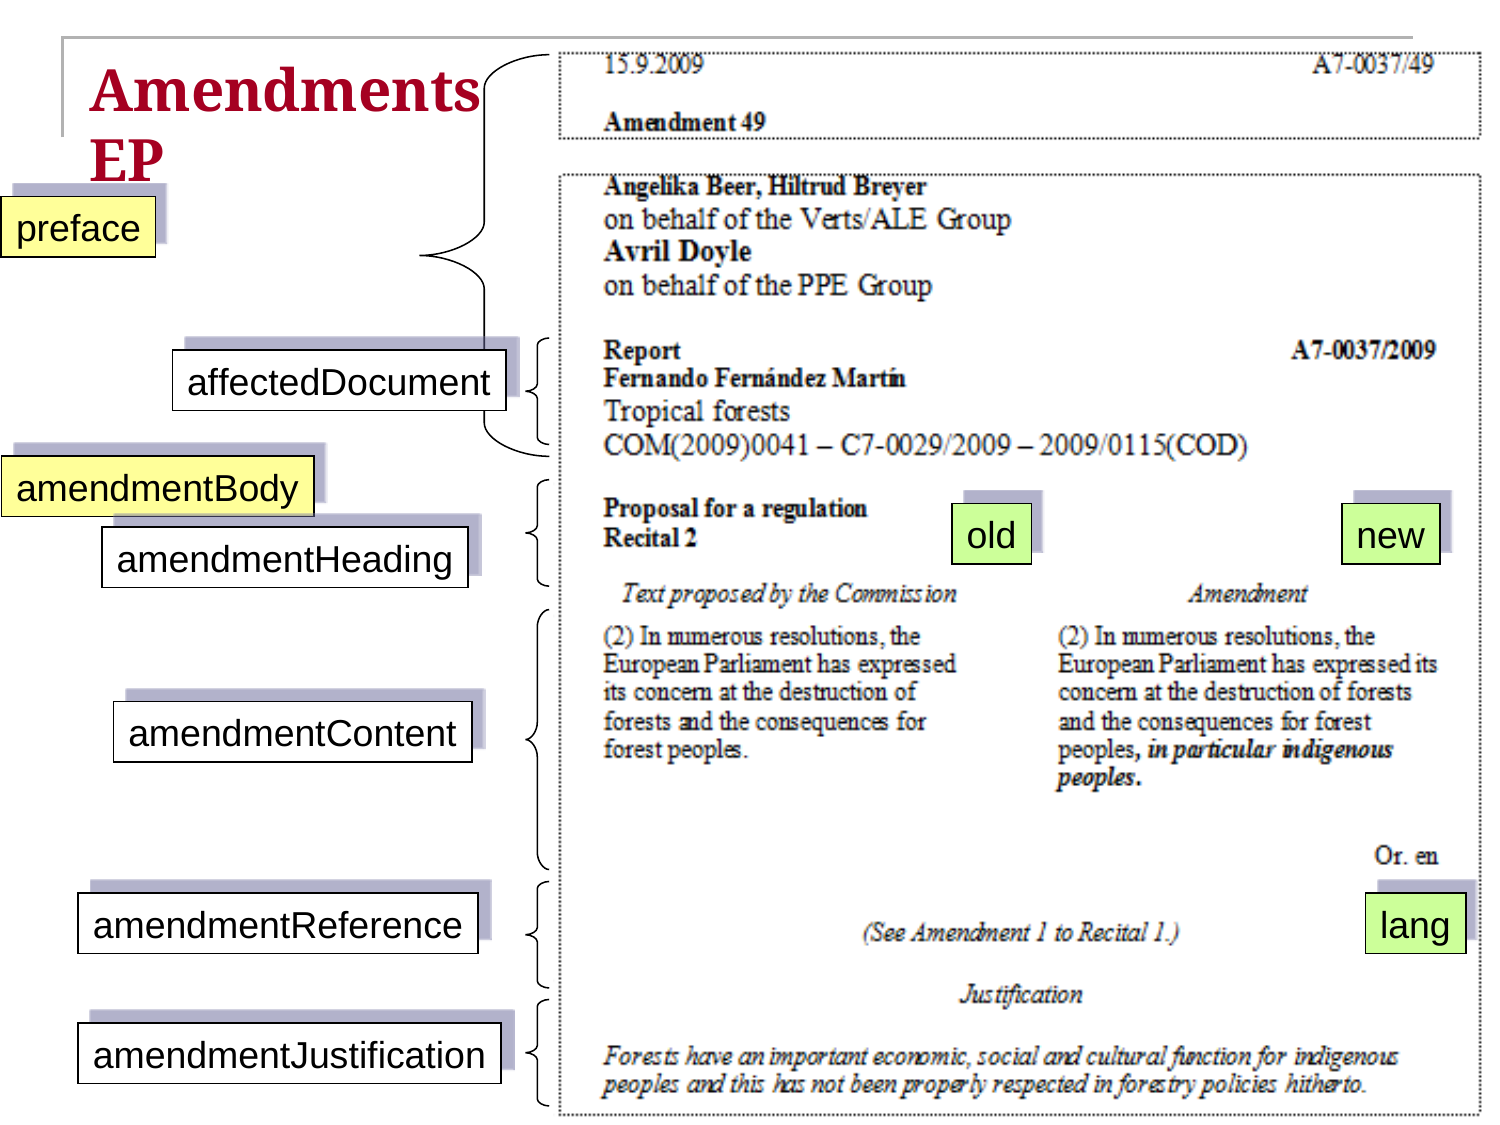

# Amendments EP
preface
affectedDocument
amendmentBody
amendmentHeading
old
new
amendmentContent
amendmentReference
lang
amendmentJustification